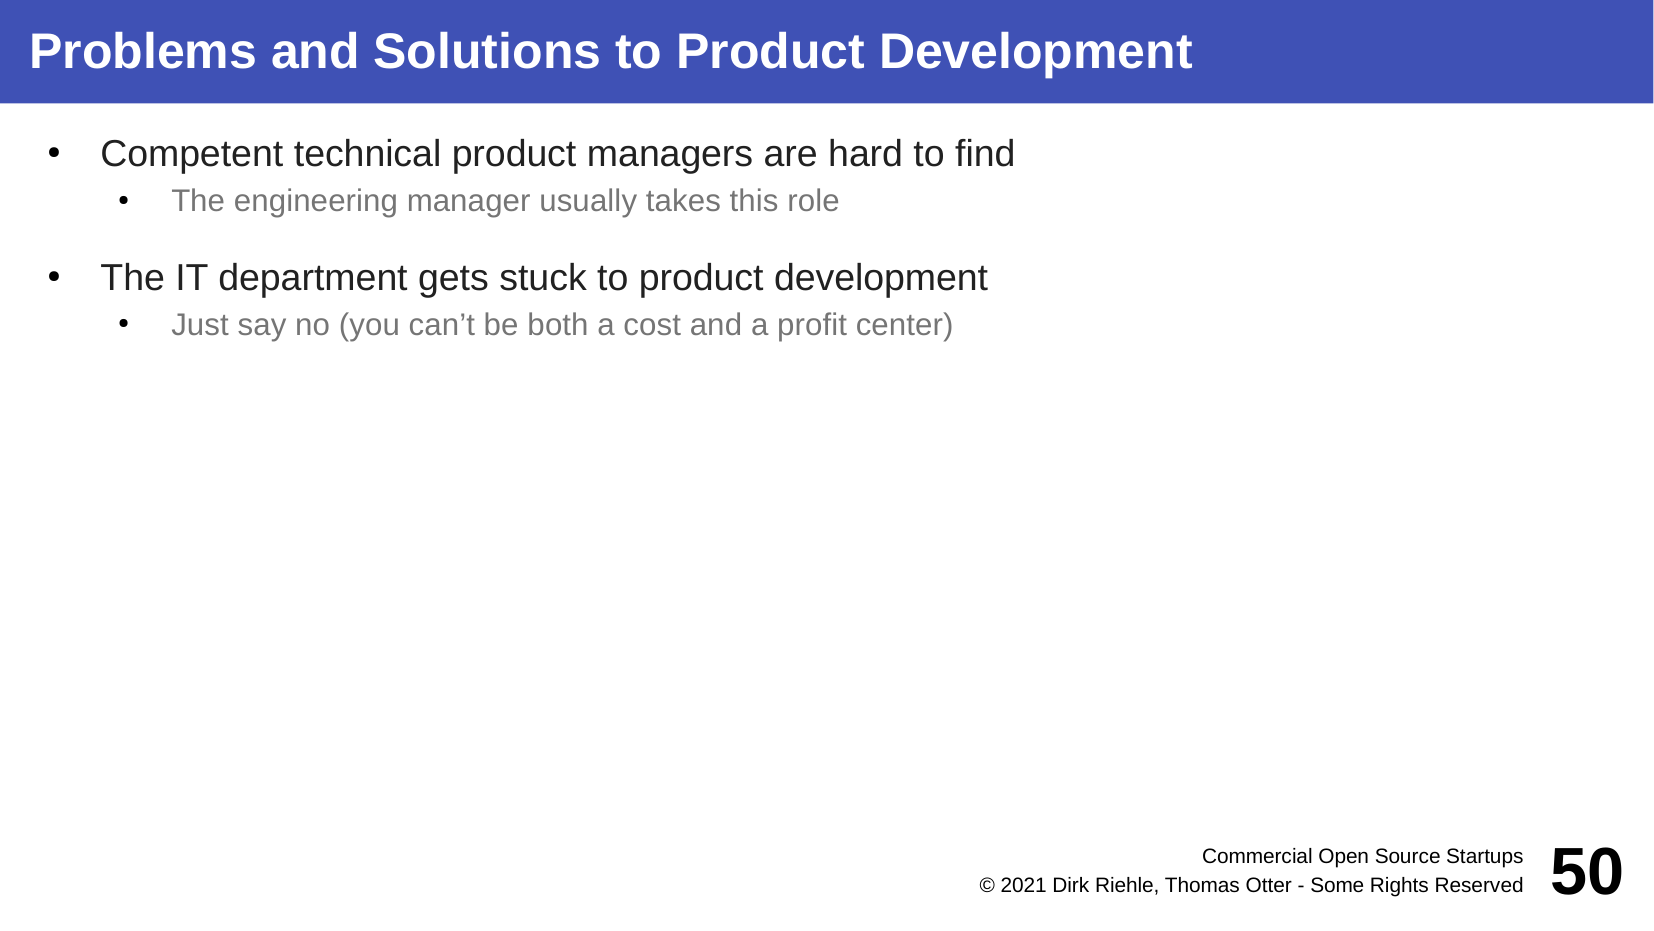

# Problems and Solutions to Product Development
Competent technical product managers are hard to find
The engineering manager usually takes this role
The IT department gets stuck to product development
Just say no (you can’t be both a cost and a profit center)
Commercial Open Source Startups
50
© 2021 Dirk Riehle, Thomas Otter - Some Rights Reserved